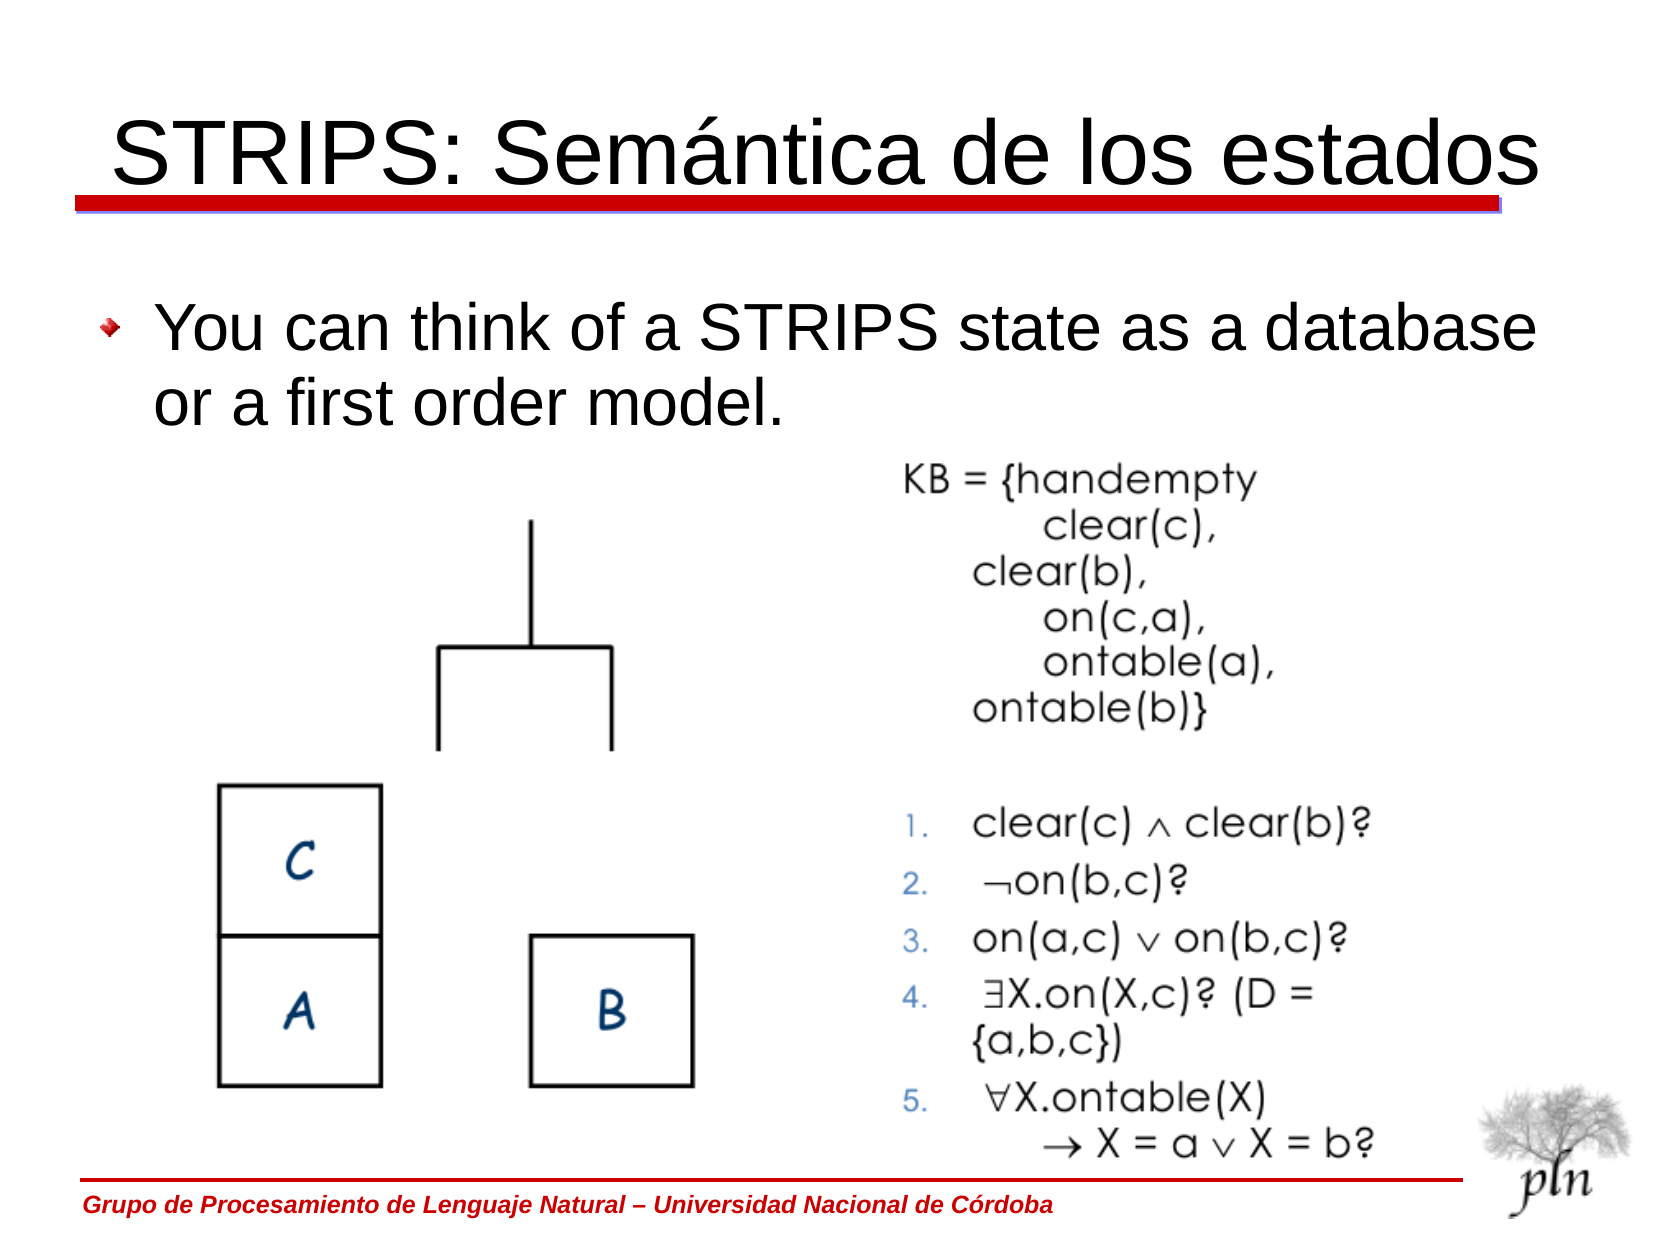

# STRIPS: Semántica de los estados
You can think of a STRIPS state as a database or a first order model.